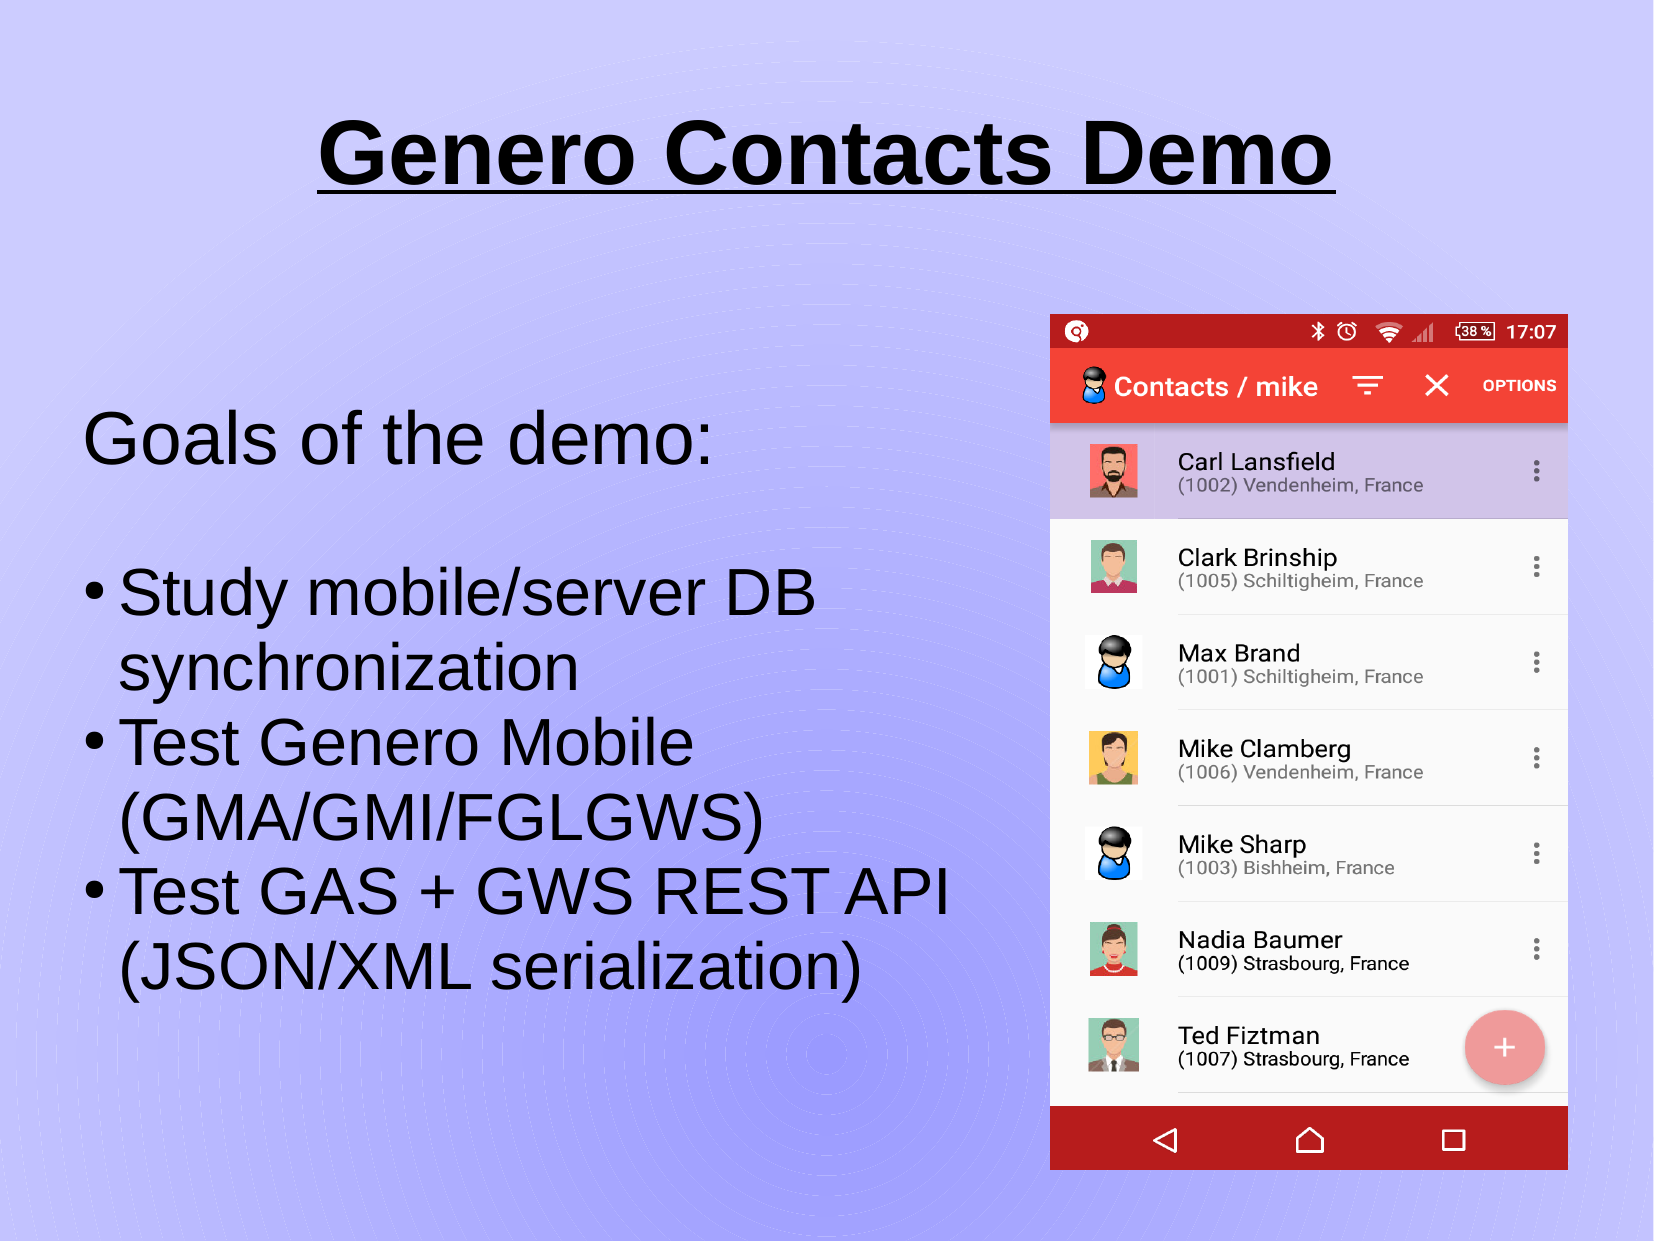

# Genero Contacts Demo
Goals of the demo:
Study mobile/server DB synchronization
Test Genero Mobile (GMA/GMI/FGLGWS)
Test GAS + GWS REST API (JSON/XML serialization)